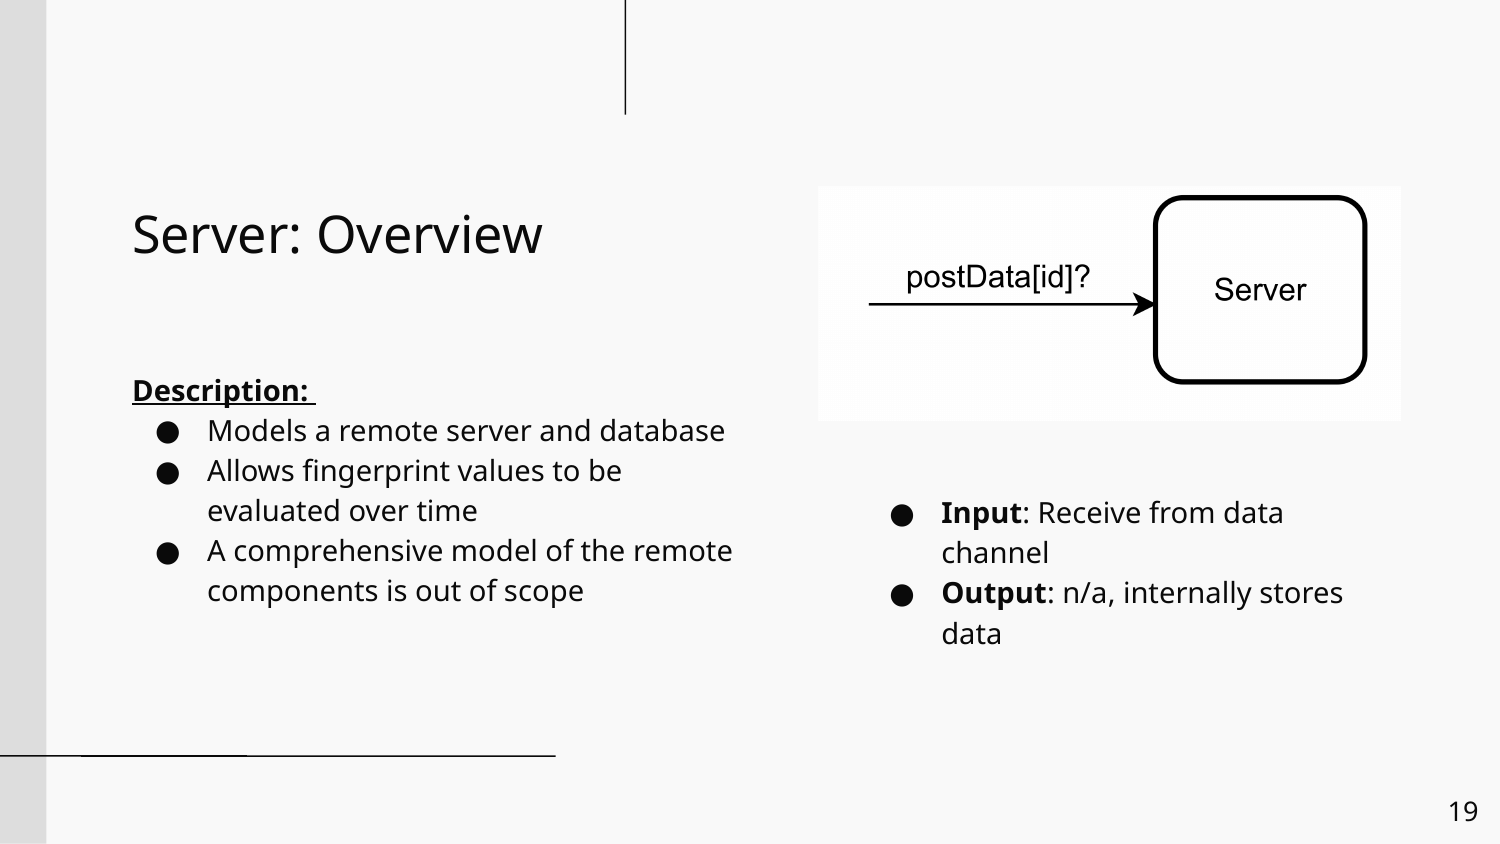

# Server: Overview
Description:
Models a remote server and database
Allows fingerprint values to be evaluated over time
A comprehensive model of the remote components is out of scope
Input: Receive from data channel
Output: n/a, internally stores data